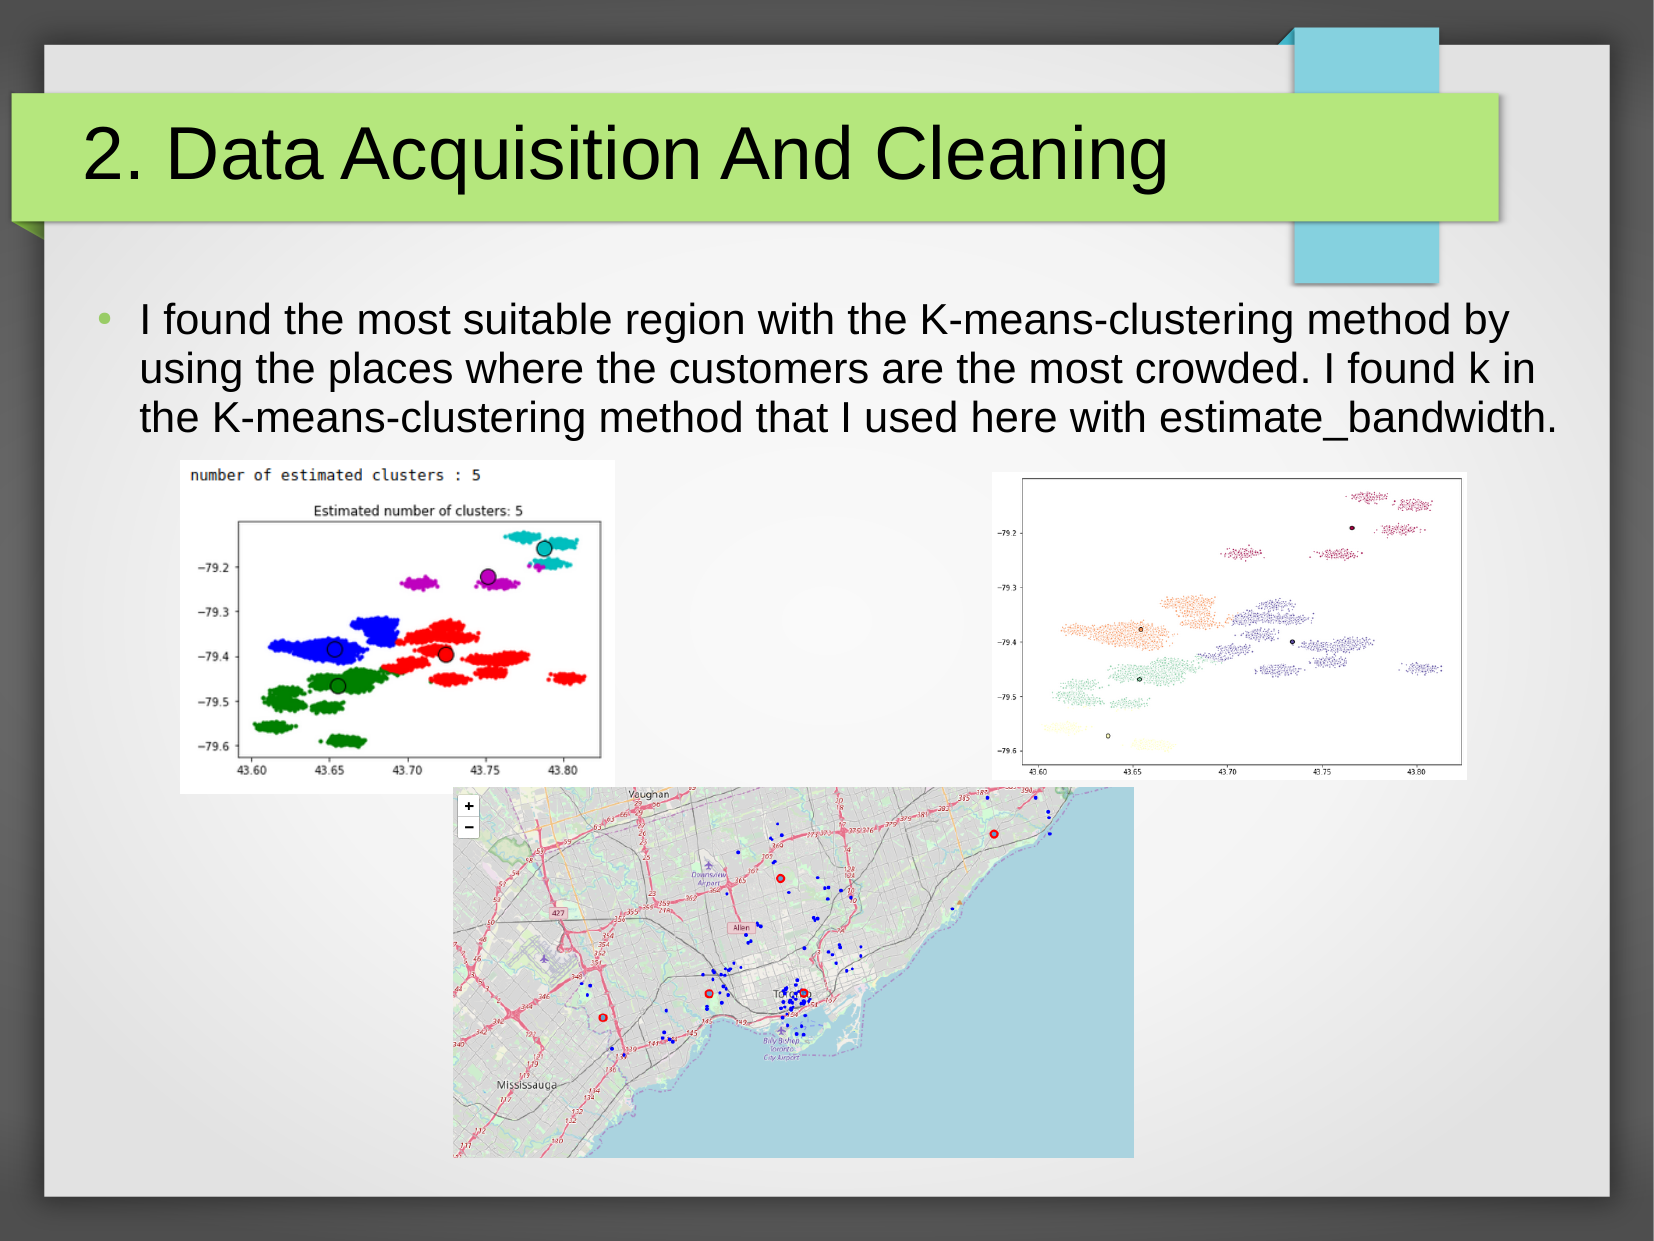

# 2. Data Acquisition And Cleaning
I found the most suitable region with the K-means-clustering method by using the places where the customers are the most crowded. I found k in the K-means-clustering method that I used here with estimate_bandwidth.